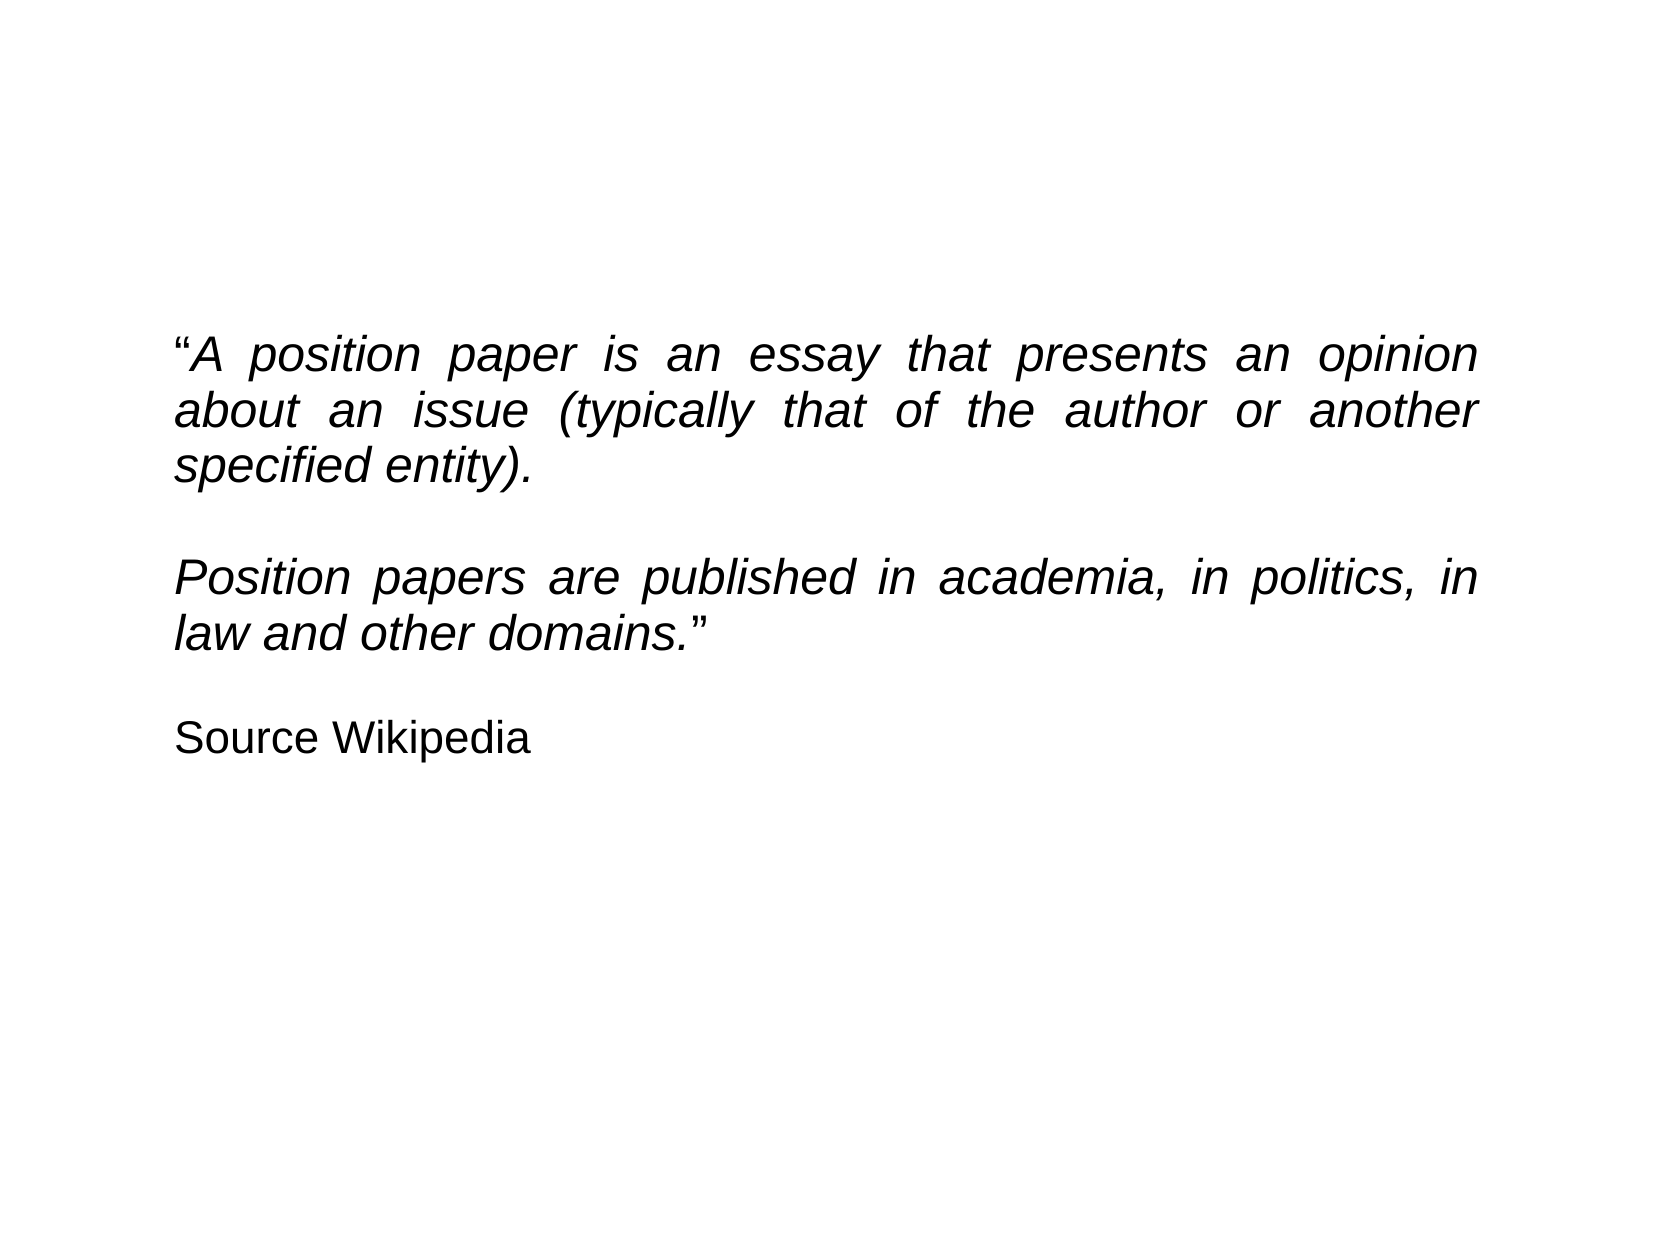

“A position paper is an essay that presents an opinion about an issue (typically that of the author or another specified entity).
Position papers are published in academia, in politics, in law and other domains.”
Source Wikipedia